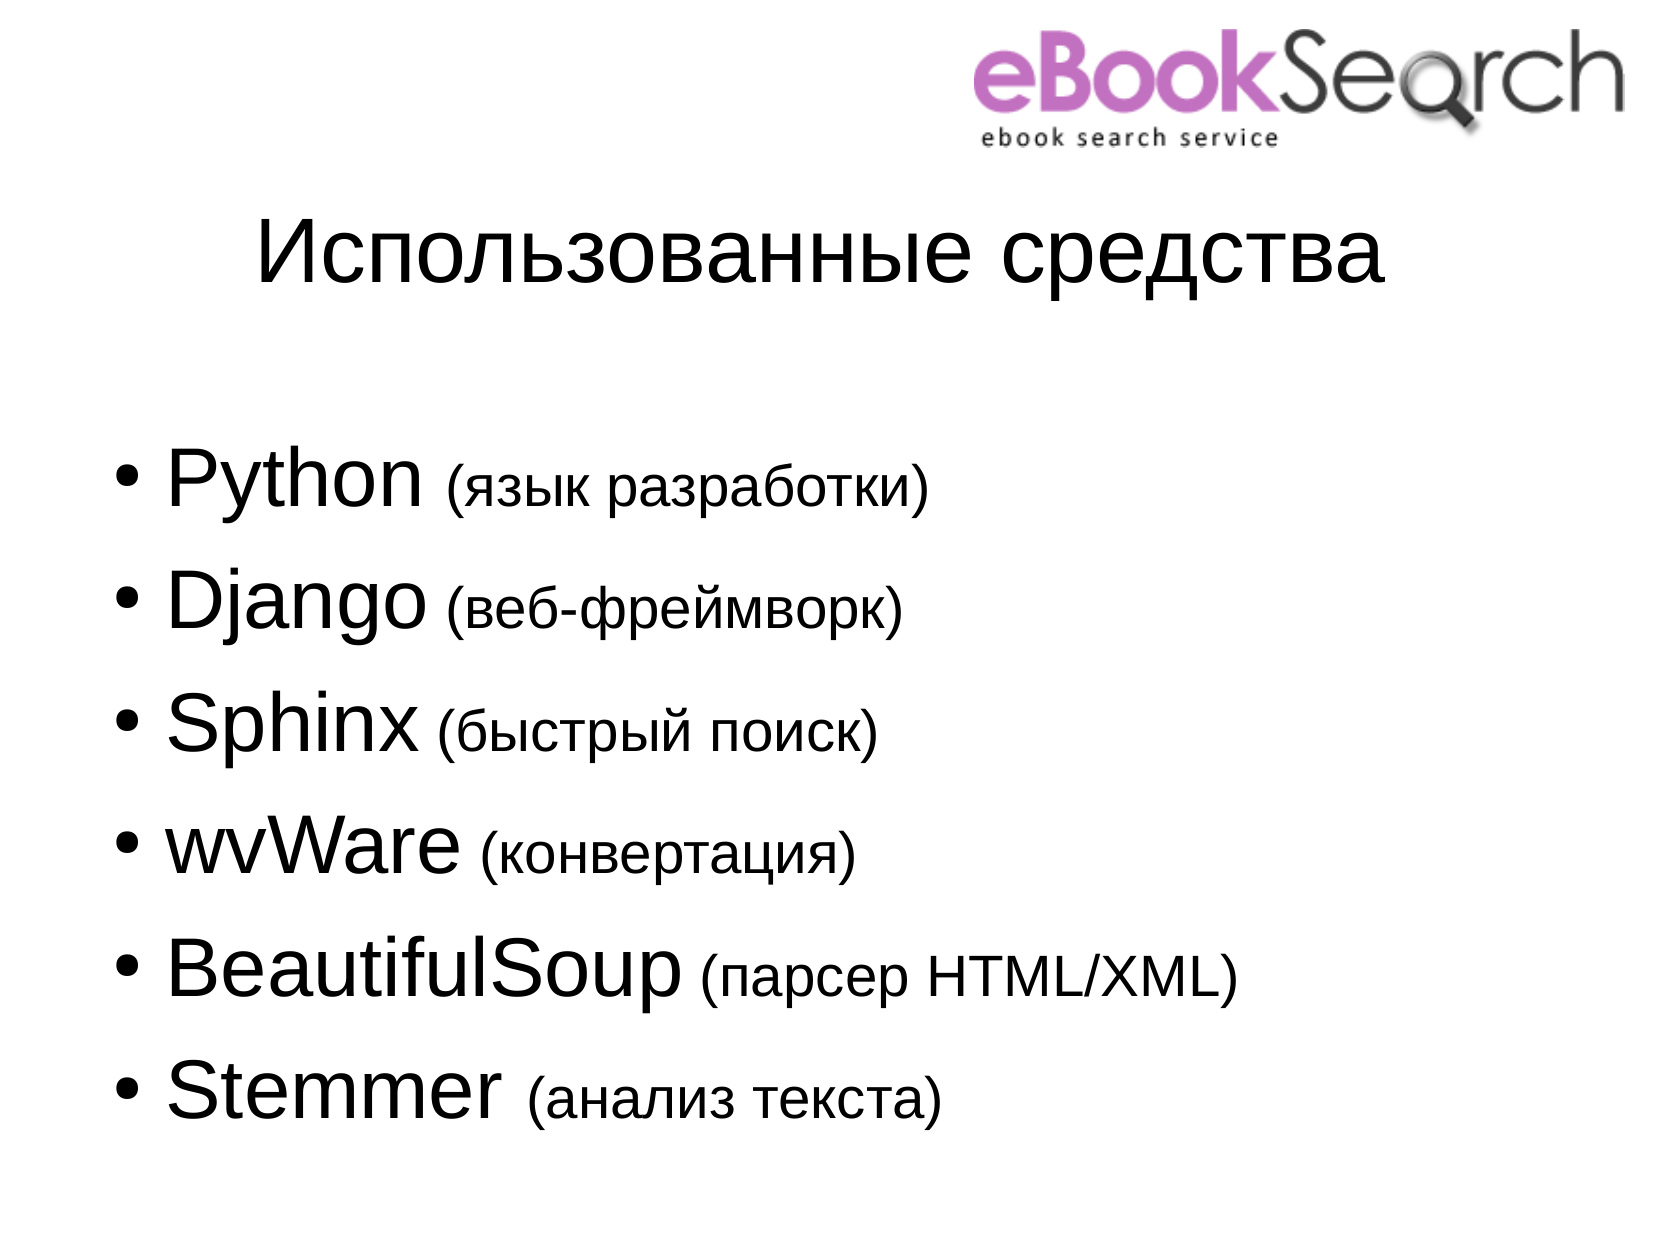

Использованные средства
# Python (язык разработки)
Django (веб-фреймворк)
Sphinx (быстрый поиск)
wvWare (конвертация)
BeautifulSoup (парсер HTML/XML)
Stemmer (анализ текста)